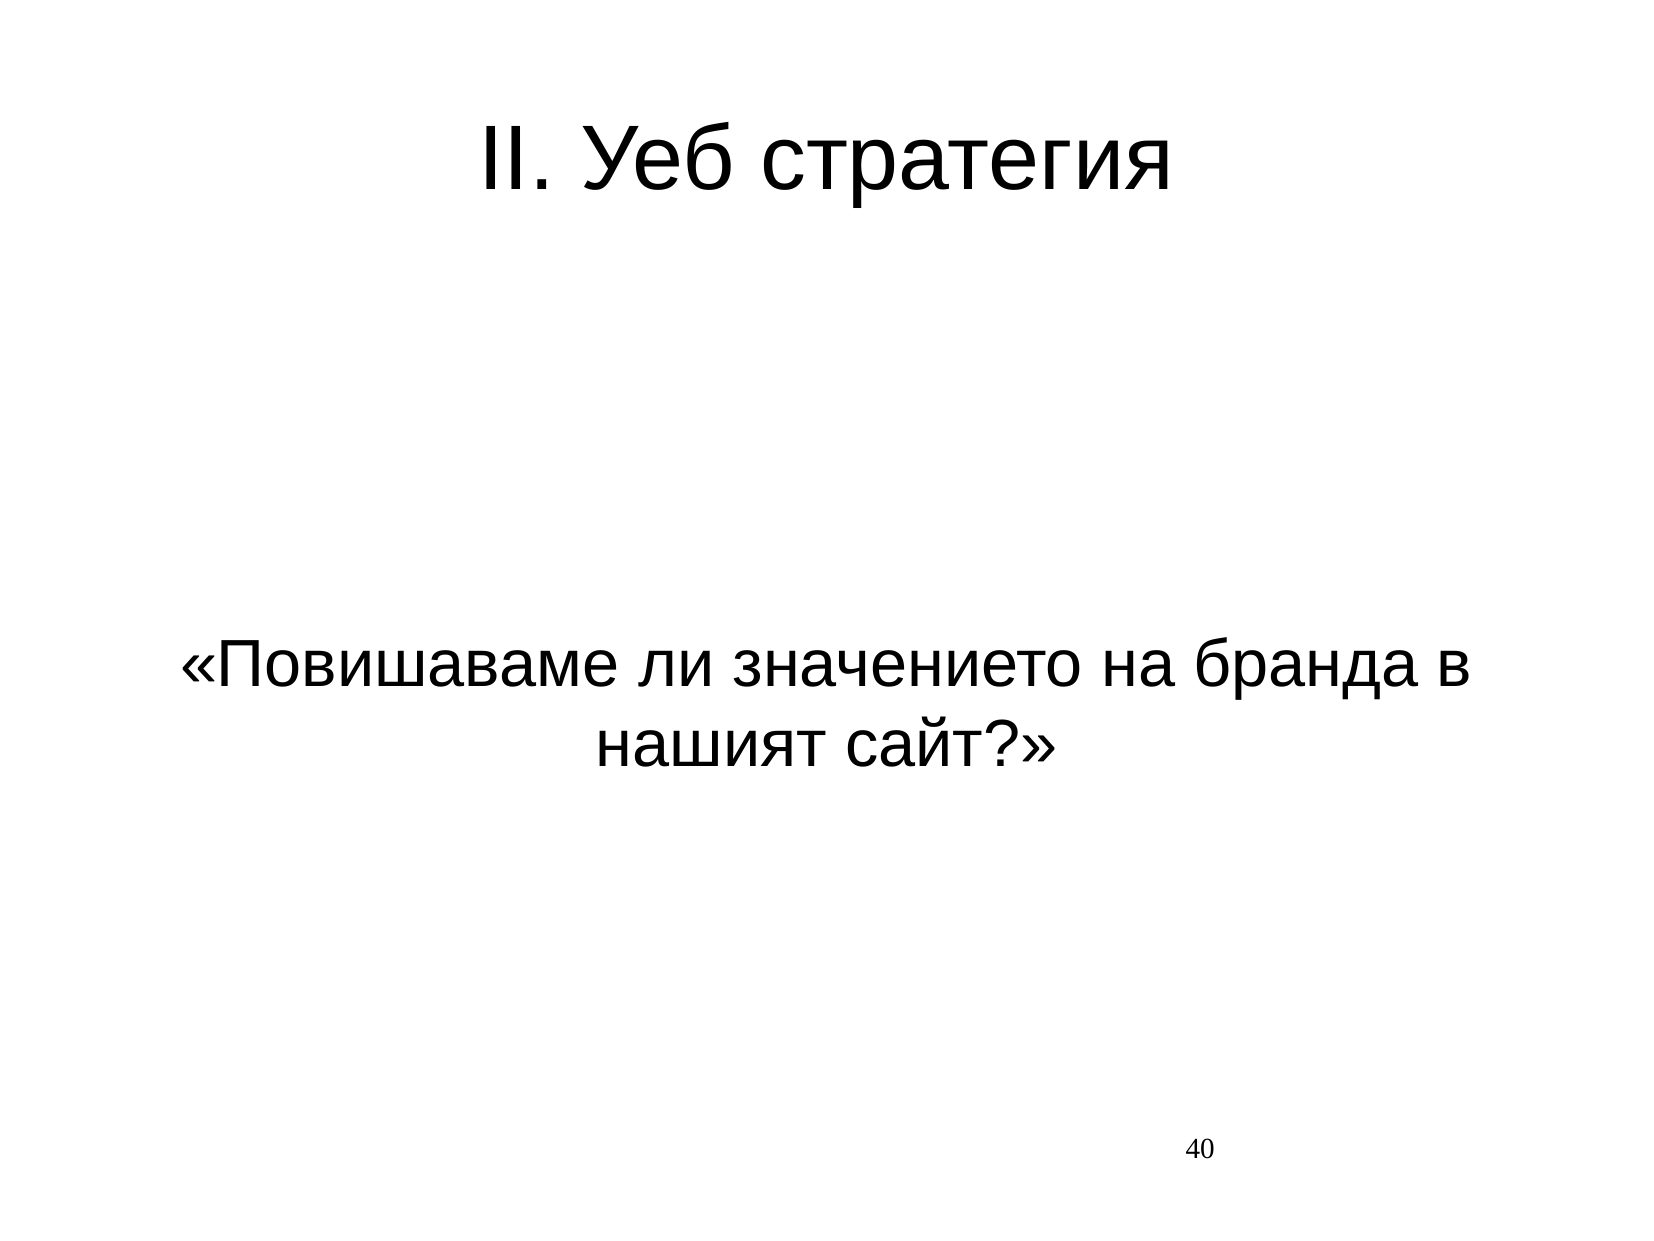

# II. Уеб стратегия
«Повишаваме ли значението на бранда в нашият сайт?»